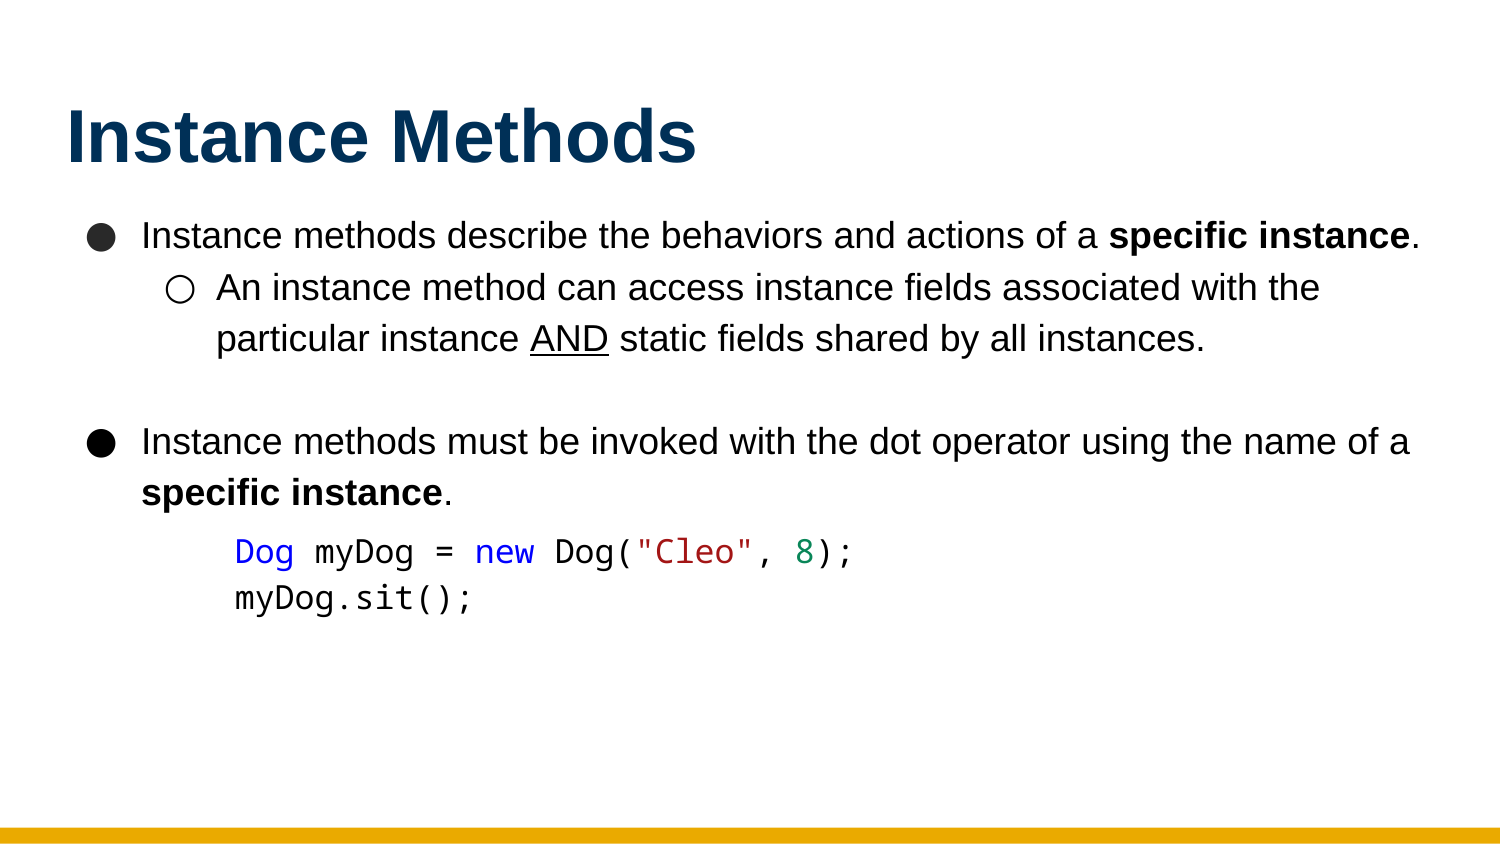

# Instance Methods
Instance methods describe the behaviors and actions of a specific instance.
An instance method can access instance fields associated with the particular instance AND static fields shared by all instances.
Instance methods must be invoked with the dot operator using the name of a specific instance.
Dog myDog = new Dog("Cleo", 8);
myDog.sit();